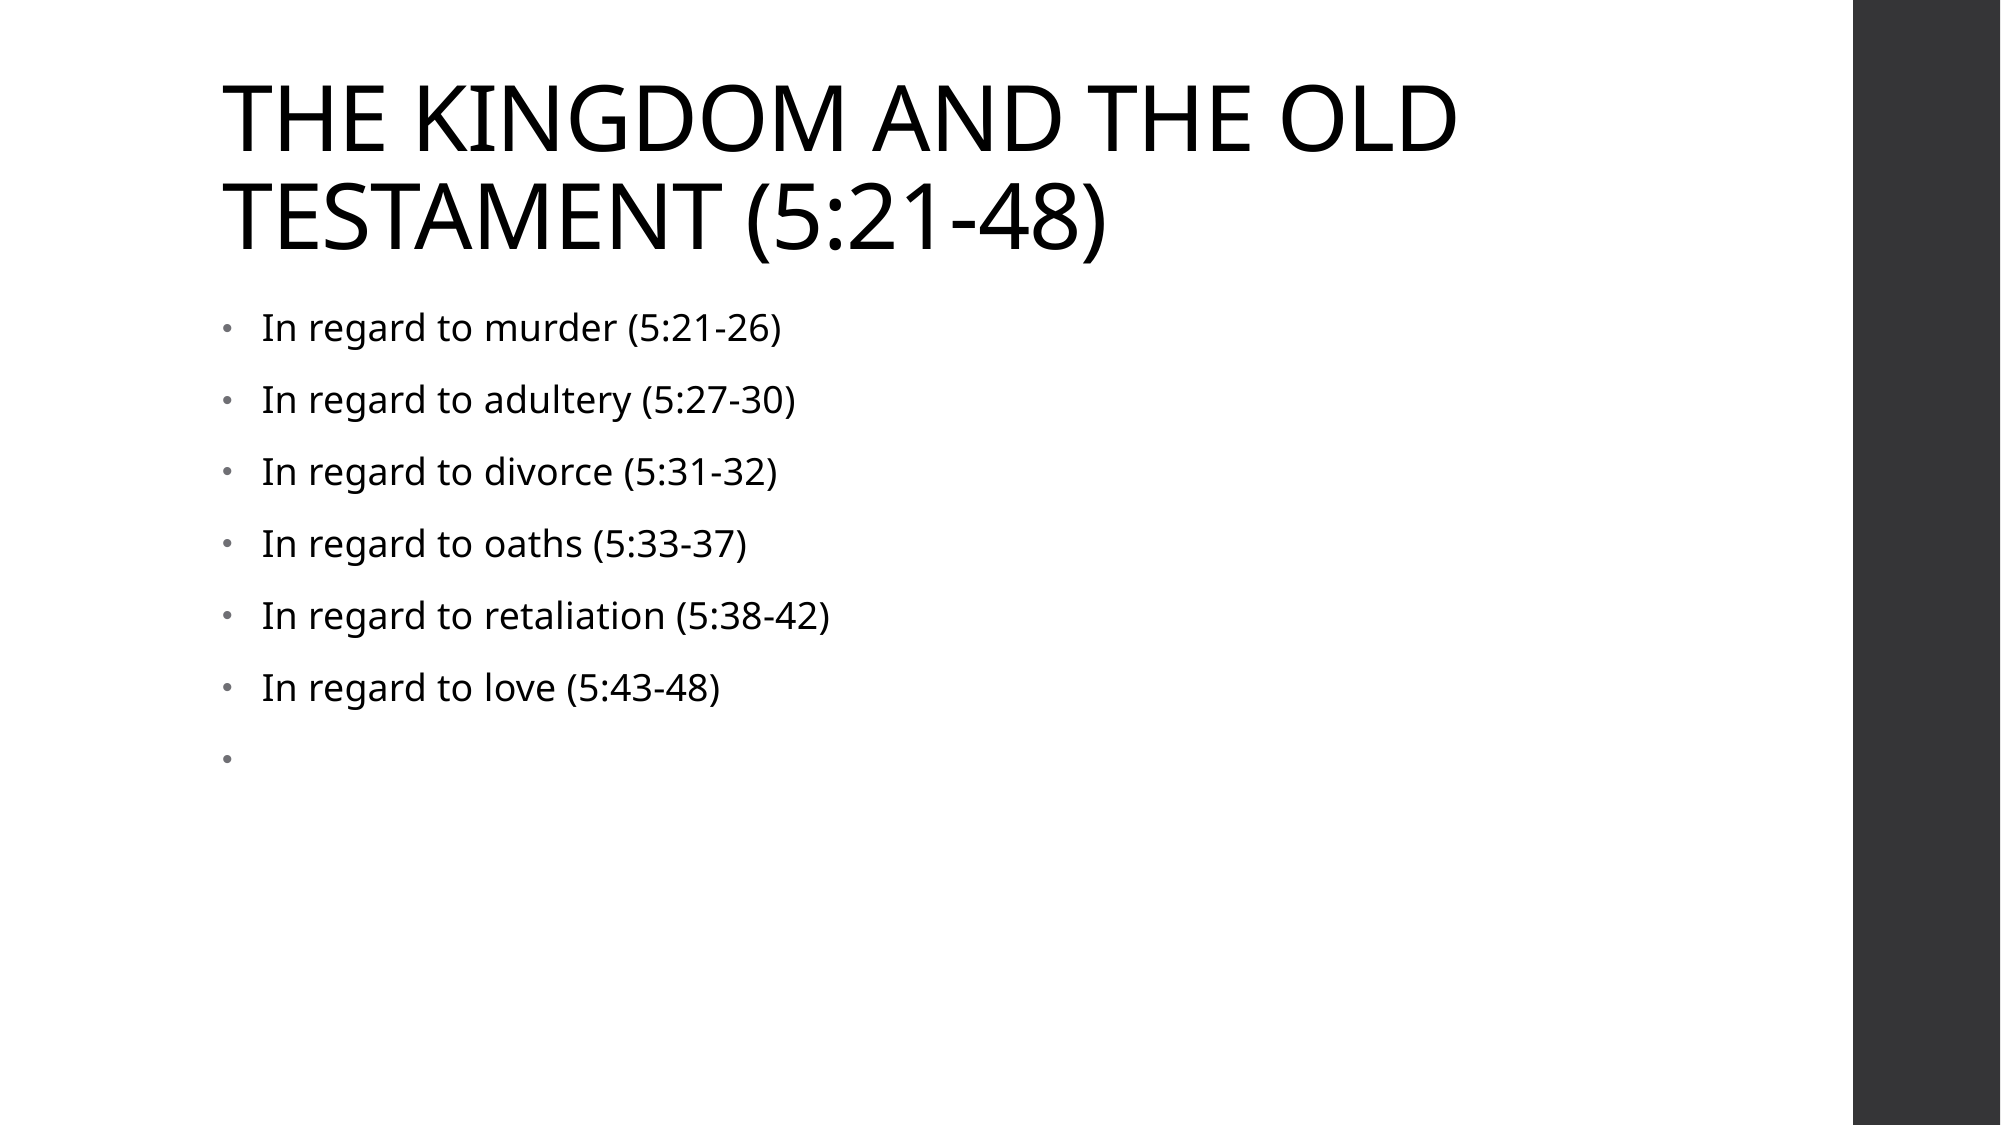

# THE KINGDOM AND THE OLD TESTAMENT (5:21-48)
 In regard to murder (5:21-26)
 In regard to adultery (5:27-30)
 In regard to divorce (5:31-32)
 In regard to oaths (5:33-37)
 In regard to retaliation (5:38-42)
 In regard to love (5:43-48)